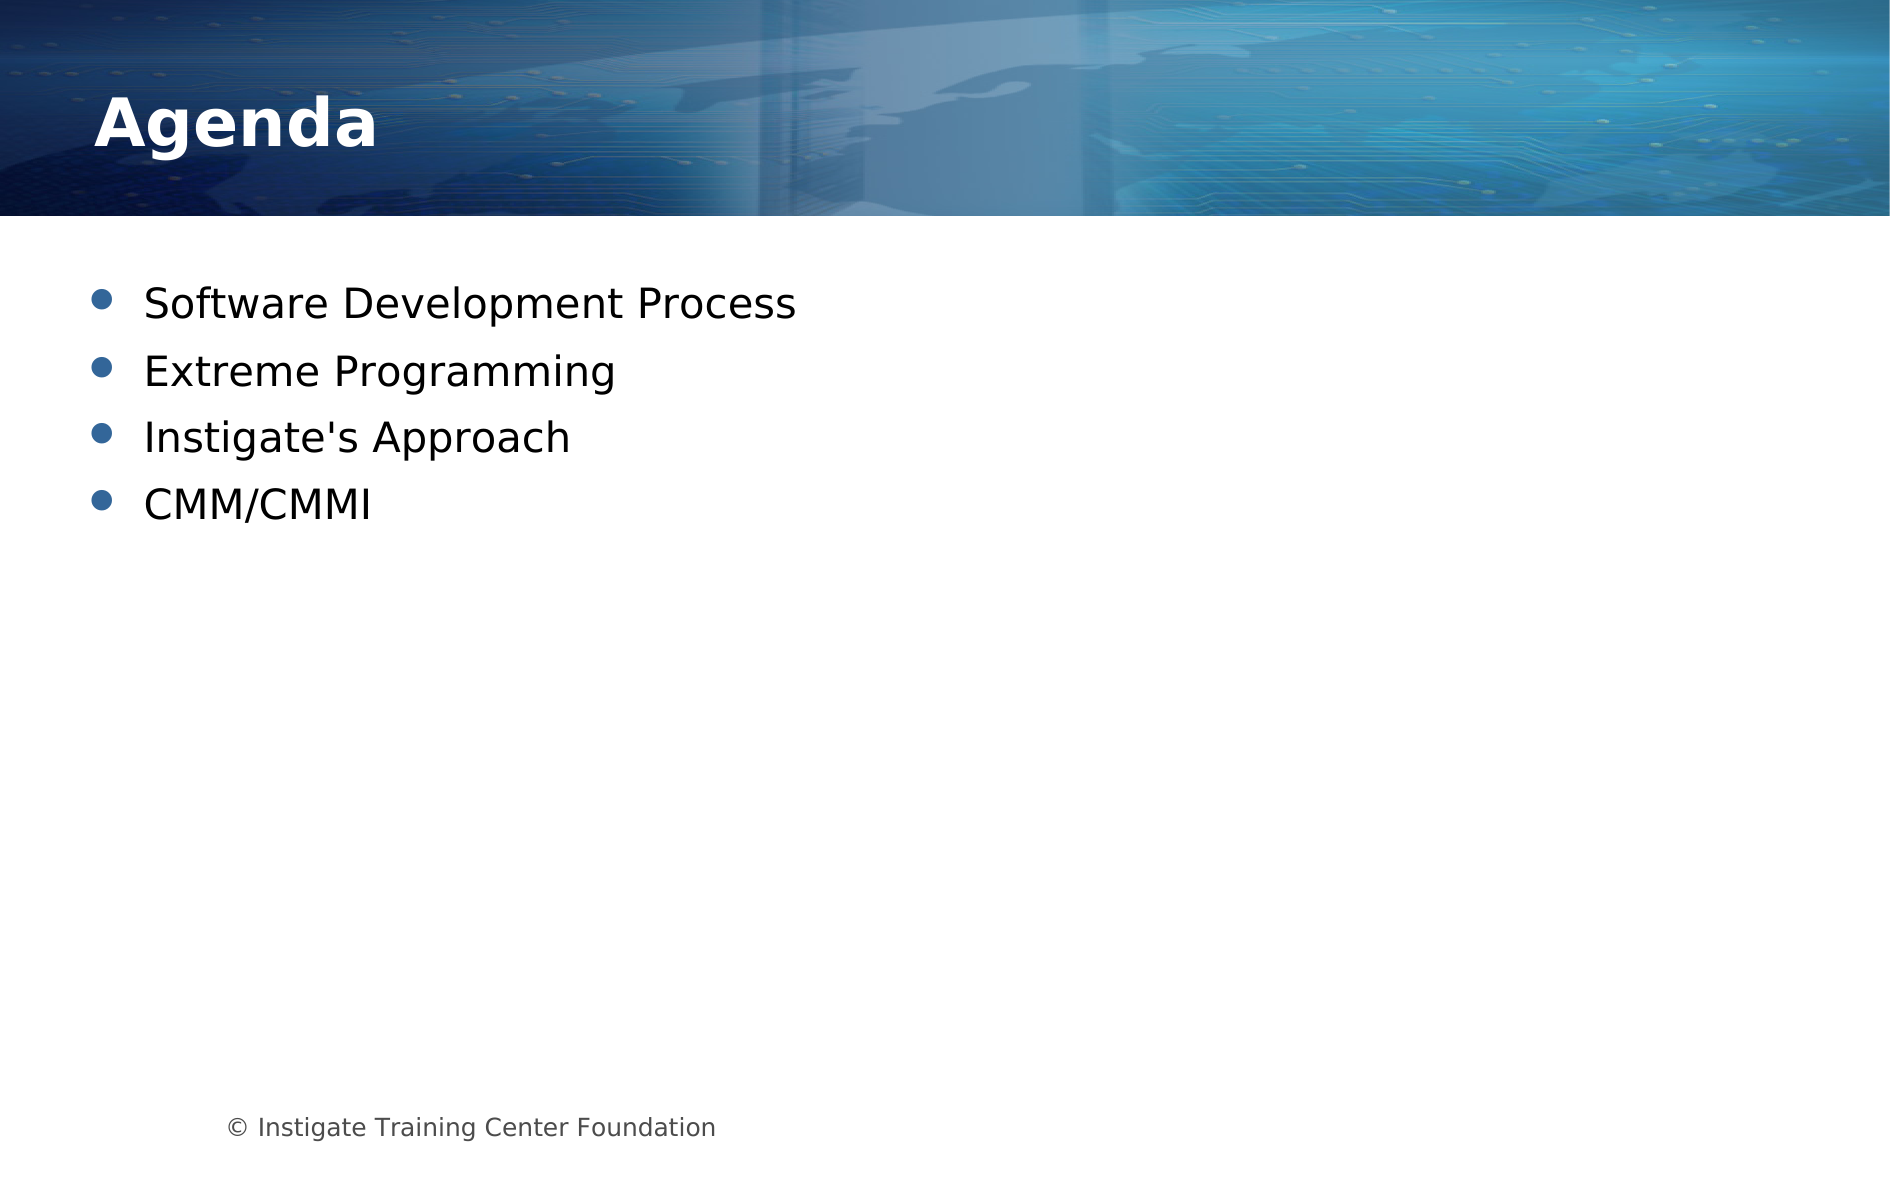

# Agenda
Software Development Process
Extreme Programming
Instigate's Approach
CMM/CMMI